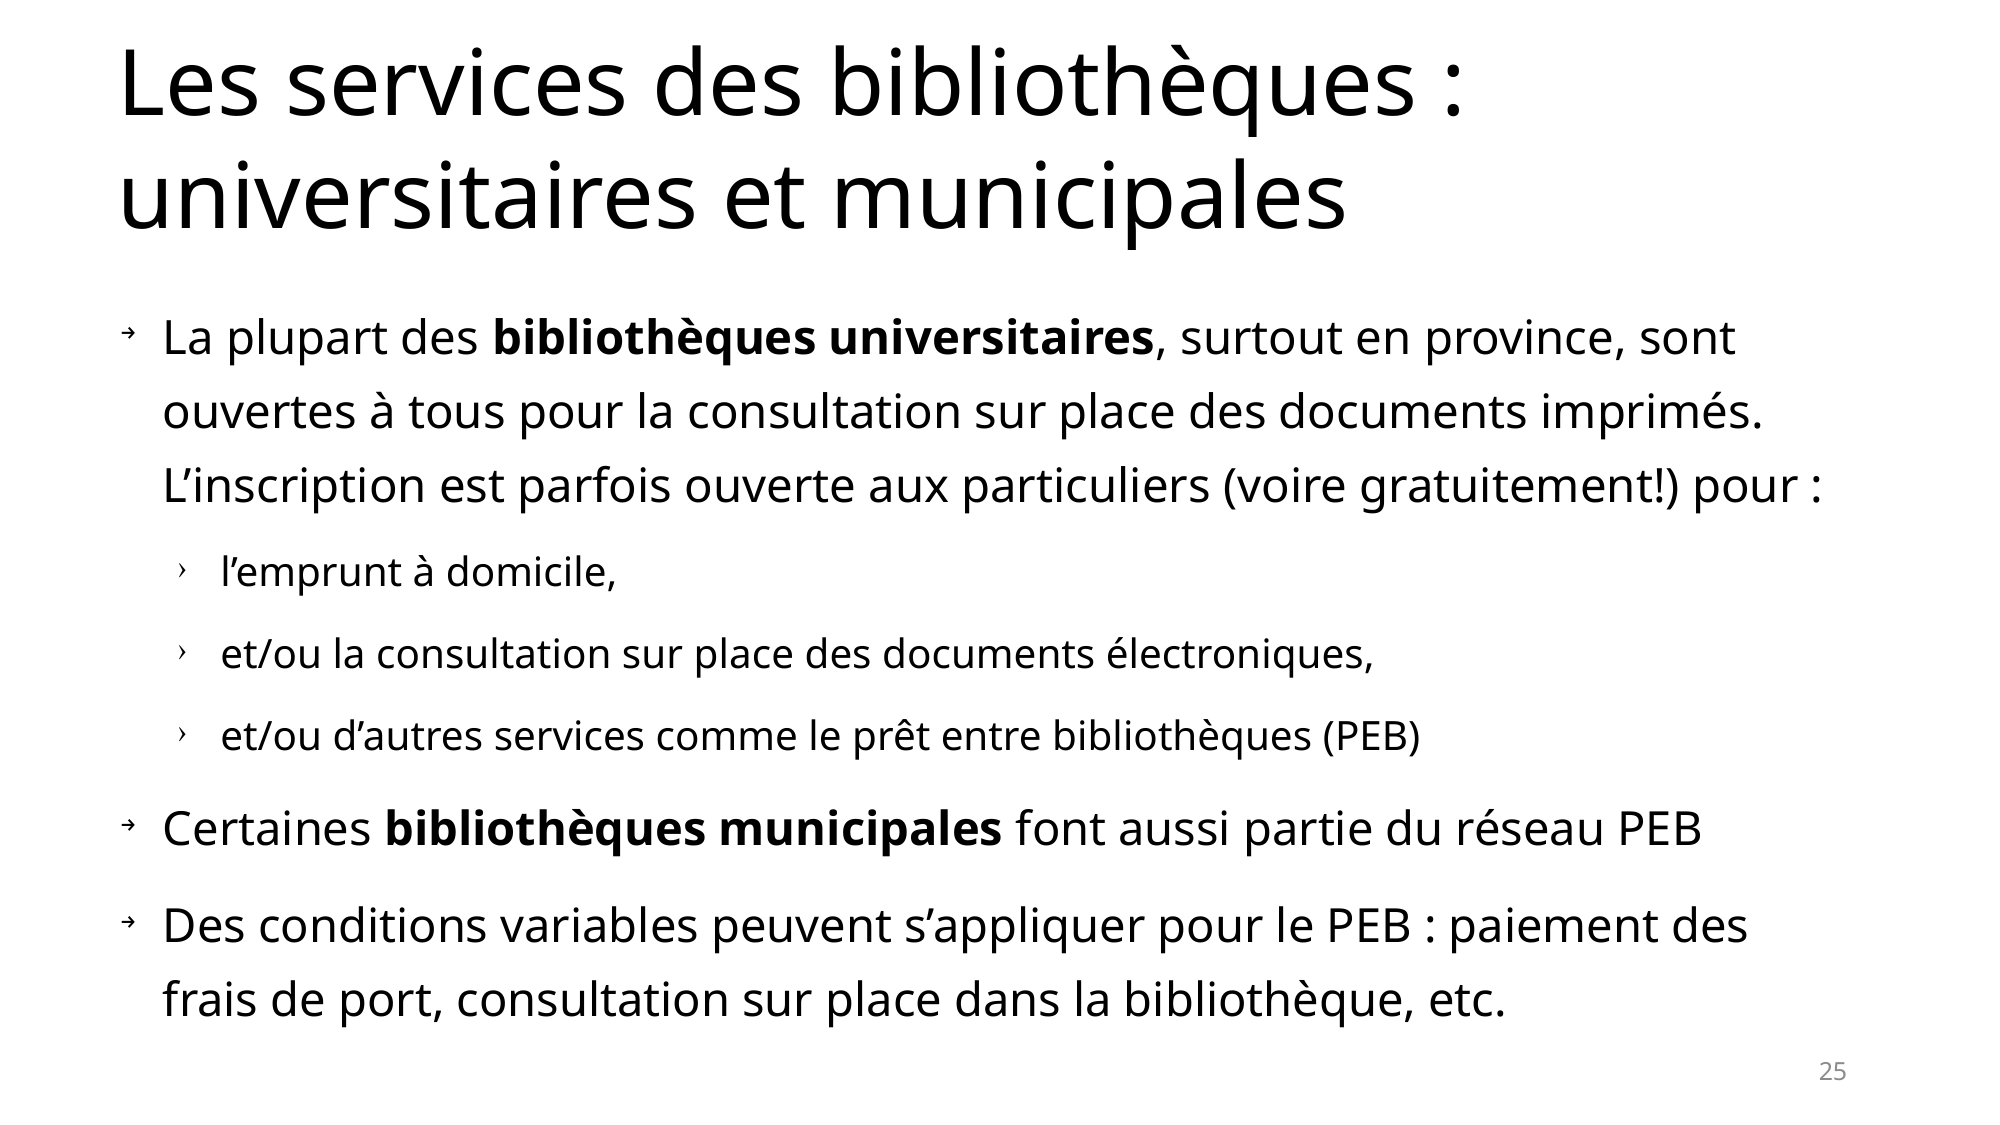

# Les services des bibliothèques : universitaires et municipales
La plupart des bibliothèques universitaires, surtout en province, sont ouvertes à tous pour la consultation sur place des documents imprimés. L’inscription est parfois ouverte aux particuliers (voire gratuitement!) pour :
l’emprunt à domicile,
et/ou la consultation sur place des documents électroniques,
et/ou d’autres services comme le prêt entre bibliothèques (PEB)
Certaines bibliothèques municipales font aussi partie du réseau PEB
Des conditions variables peuvent s’appliquer pour le PEB : paiement des frais de port, consultation sur place dans la bibliothèque, etc.
25